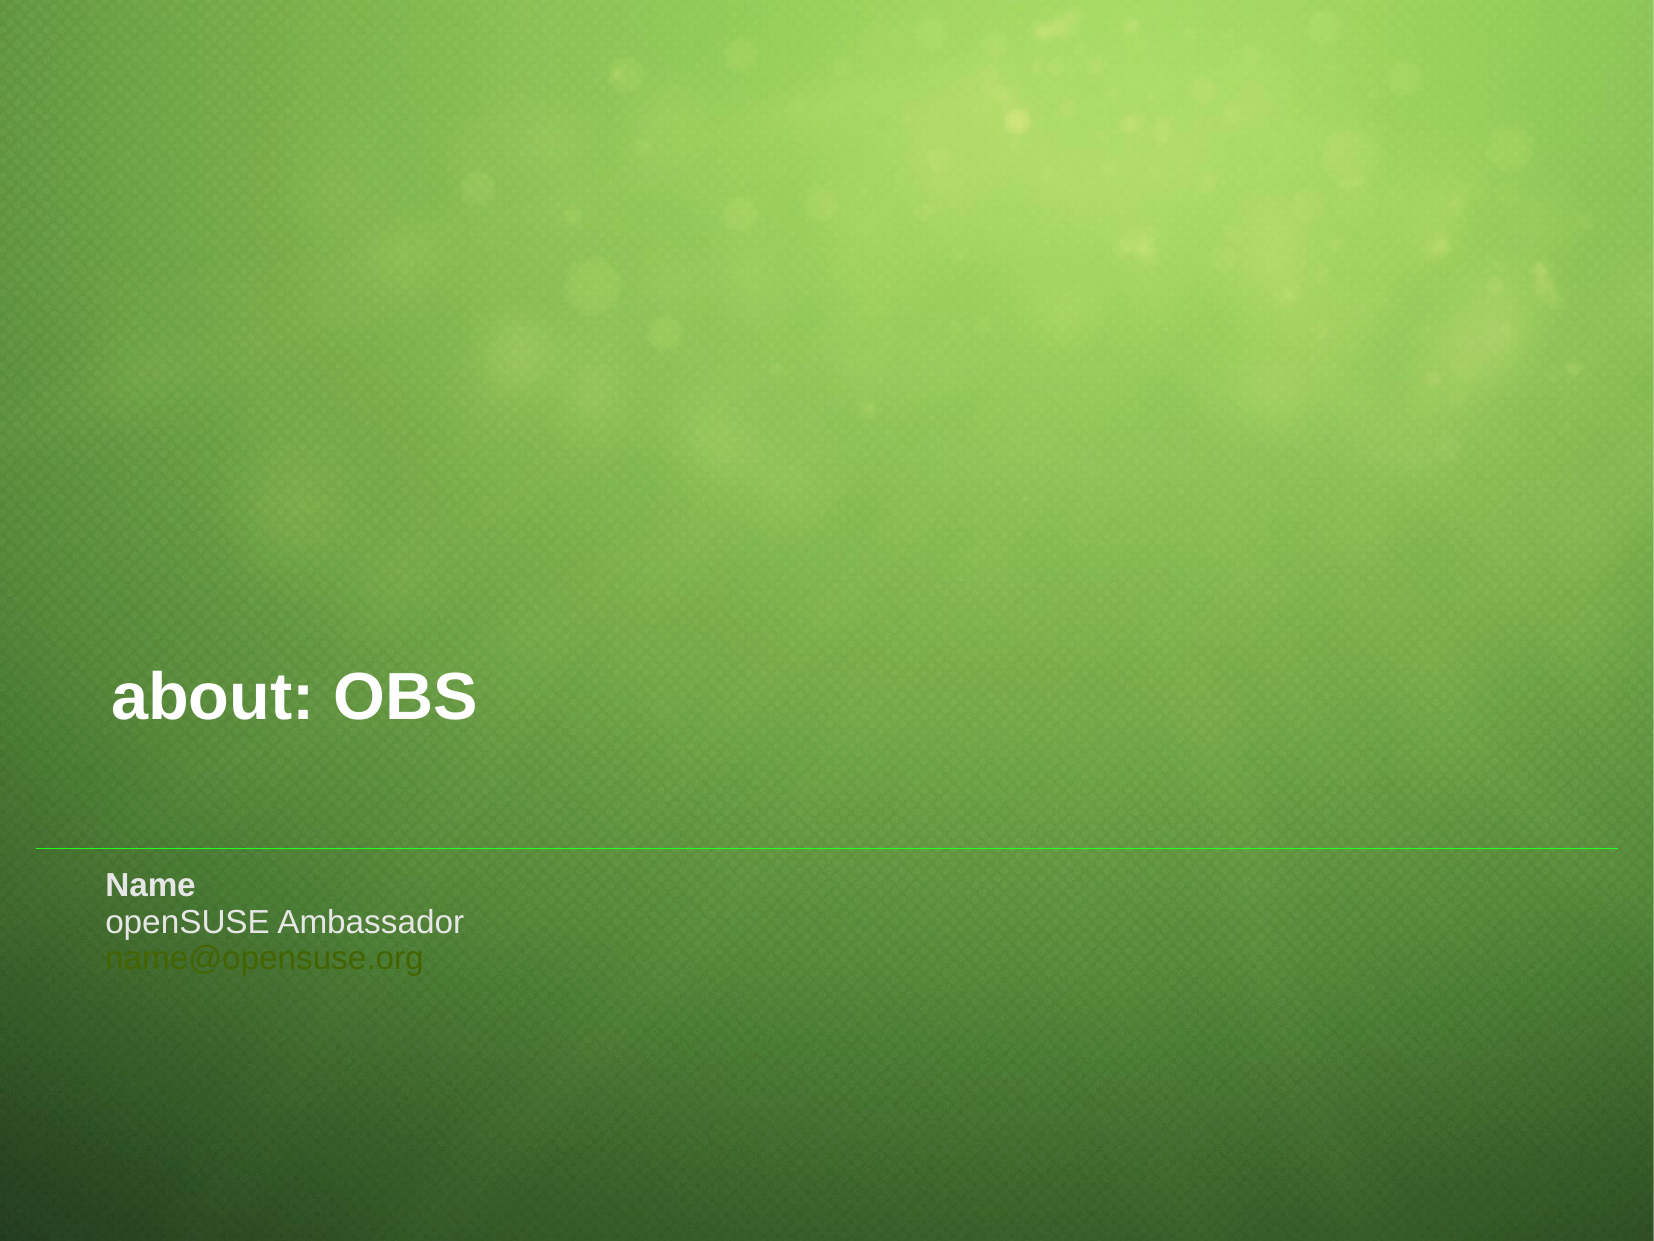

# about: OBS
Name
openSUSE Ambassador
name@opensuse.org
1